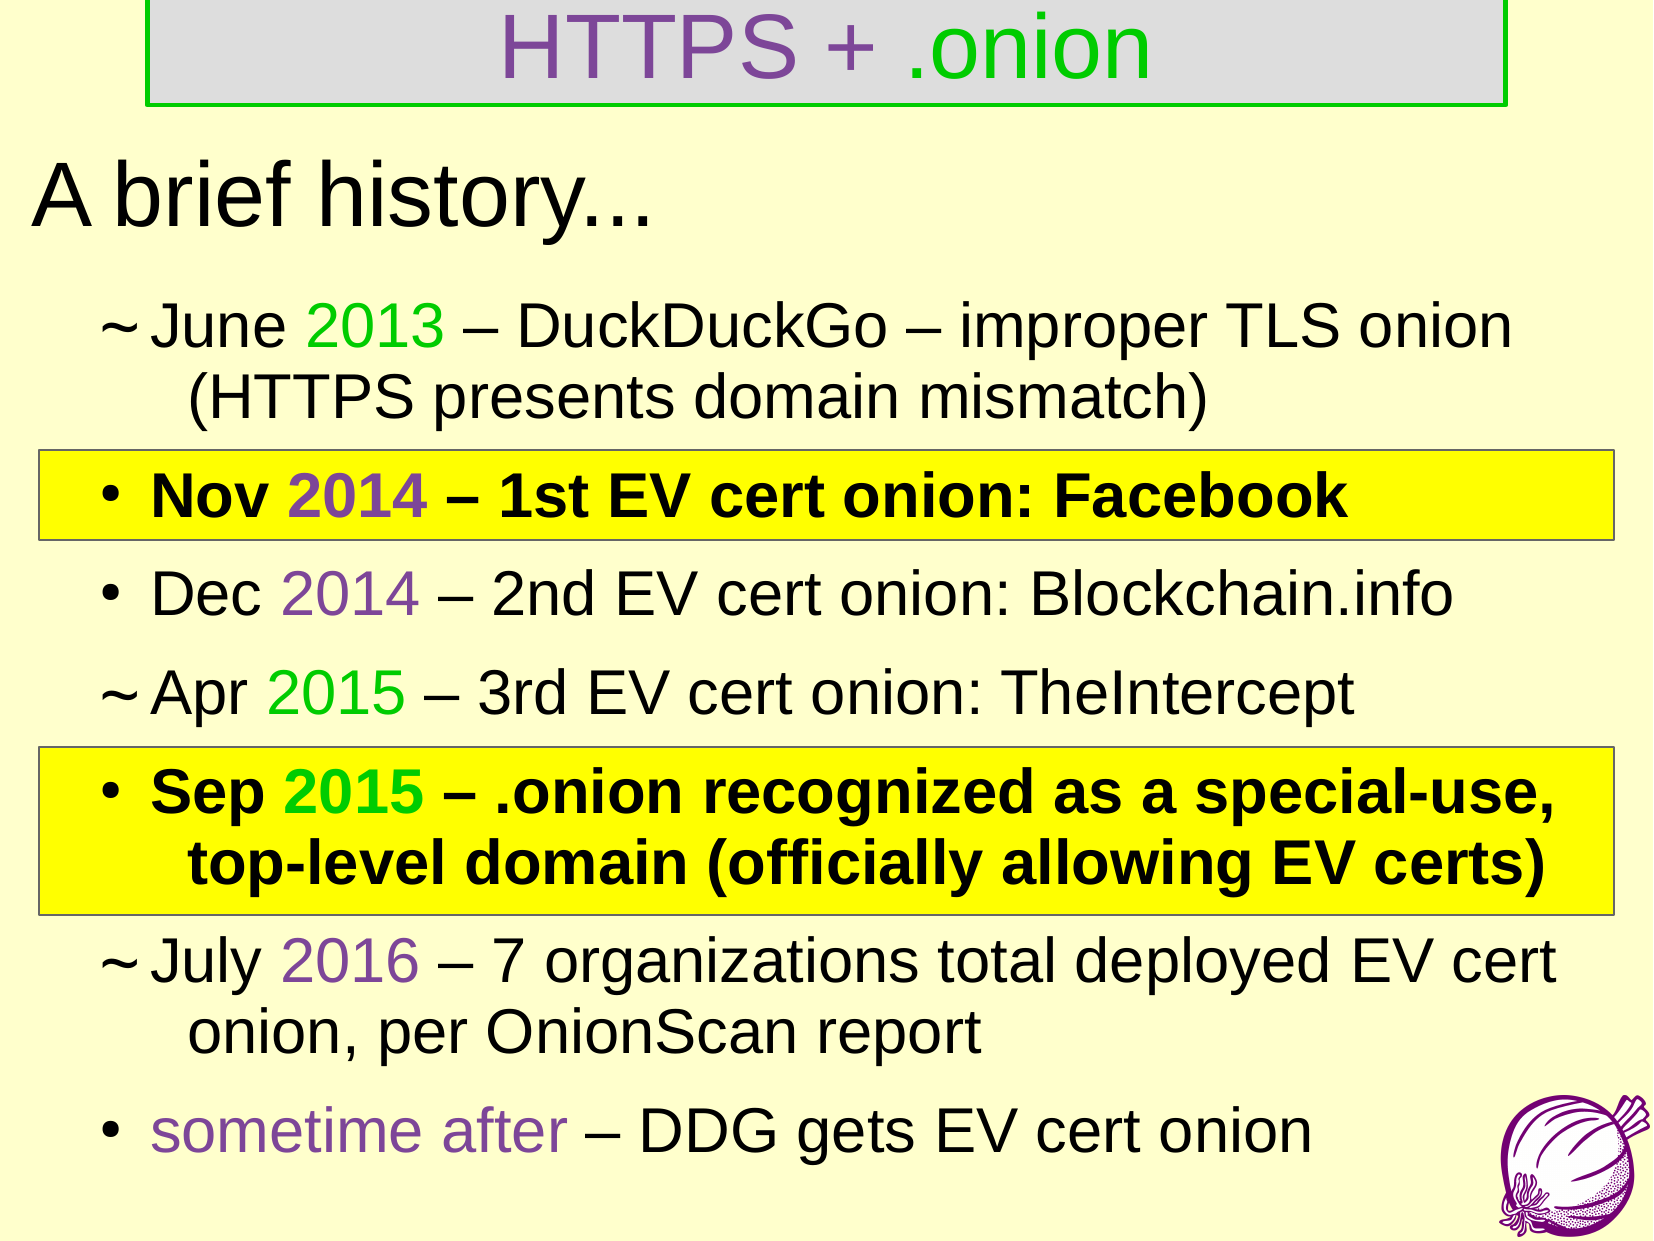

# HTTPS + .onion
A brief history...
June 2013 – DuckDuckGo – improper TLS onion (HTTPS presents domain mismatch)
Nov 2014 – 1st EV cert onion: Facebook
Dec 2014 – 2nd EV cert onion: Blockchain.info
Apr 2015 – 3rd EV cert onion: TheIntercept
Sep 2015 – .onion recognized as a special-use, top-level domain (officially allowing EV certs)
July 2016 – 7 organizations total deployed EV cert onion, per OnionScan report
sometime after – DDG gets EV cert onion